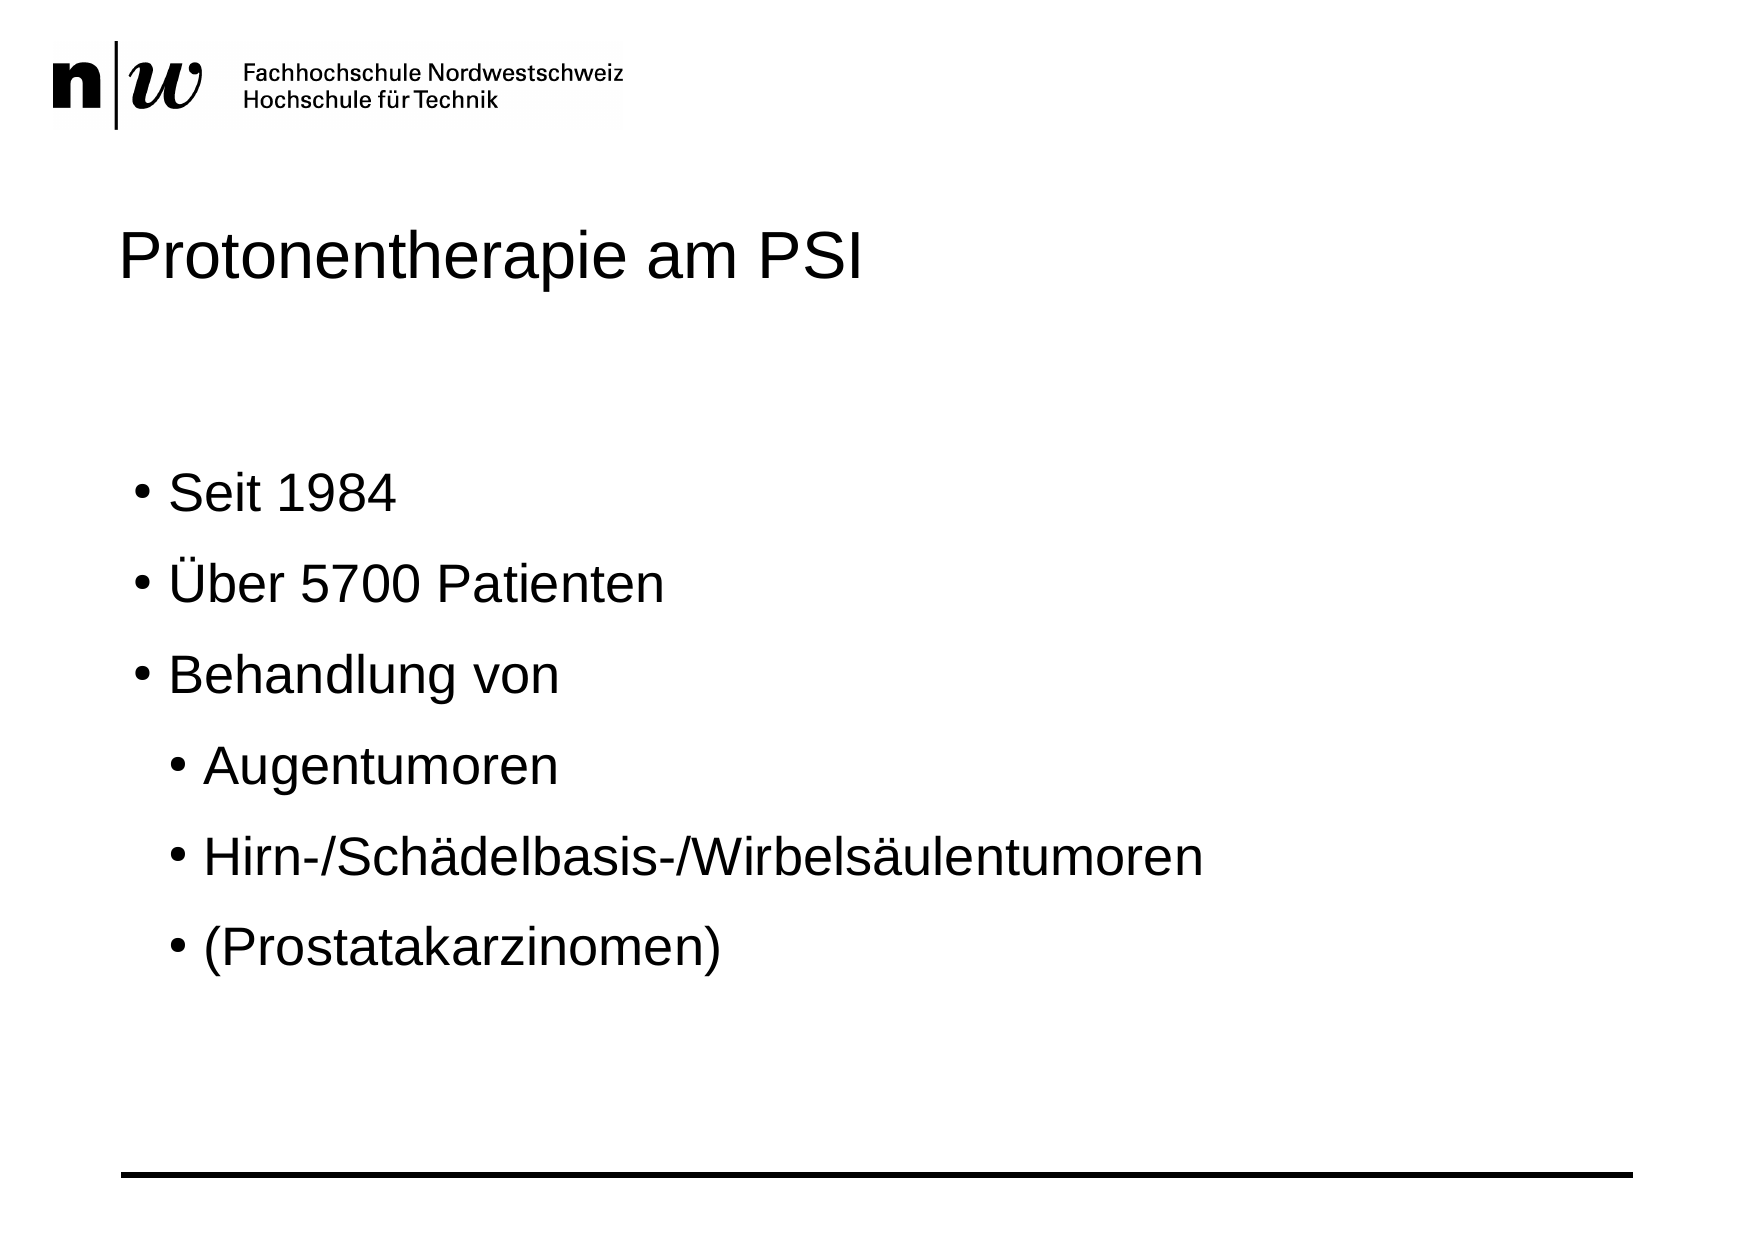

Protonentherapie am PSI
Seit 1984
Über 5700 Patienten
Behandlung von
Augentumoren
Hirn-/Schädelbasis-/Wirbelsäulentumoren
(Prostatakarzinomen)